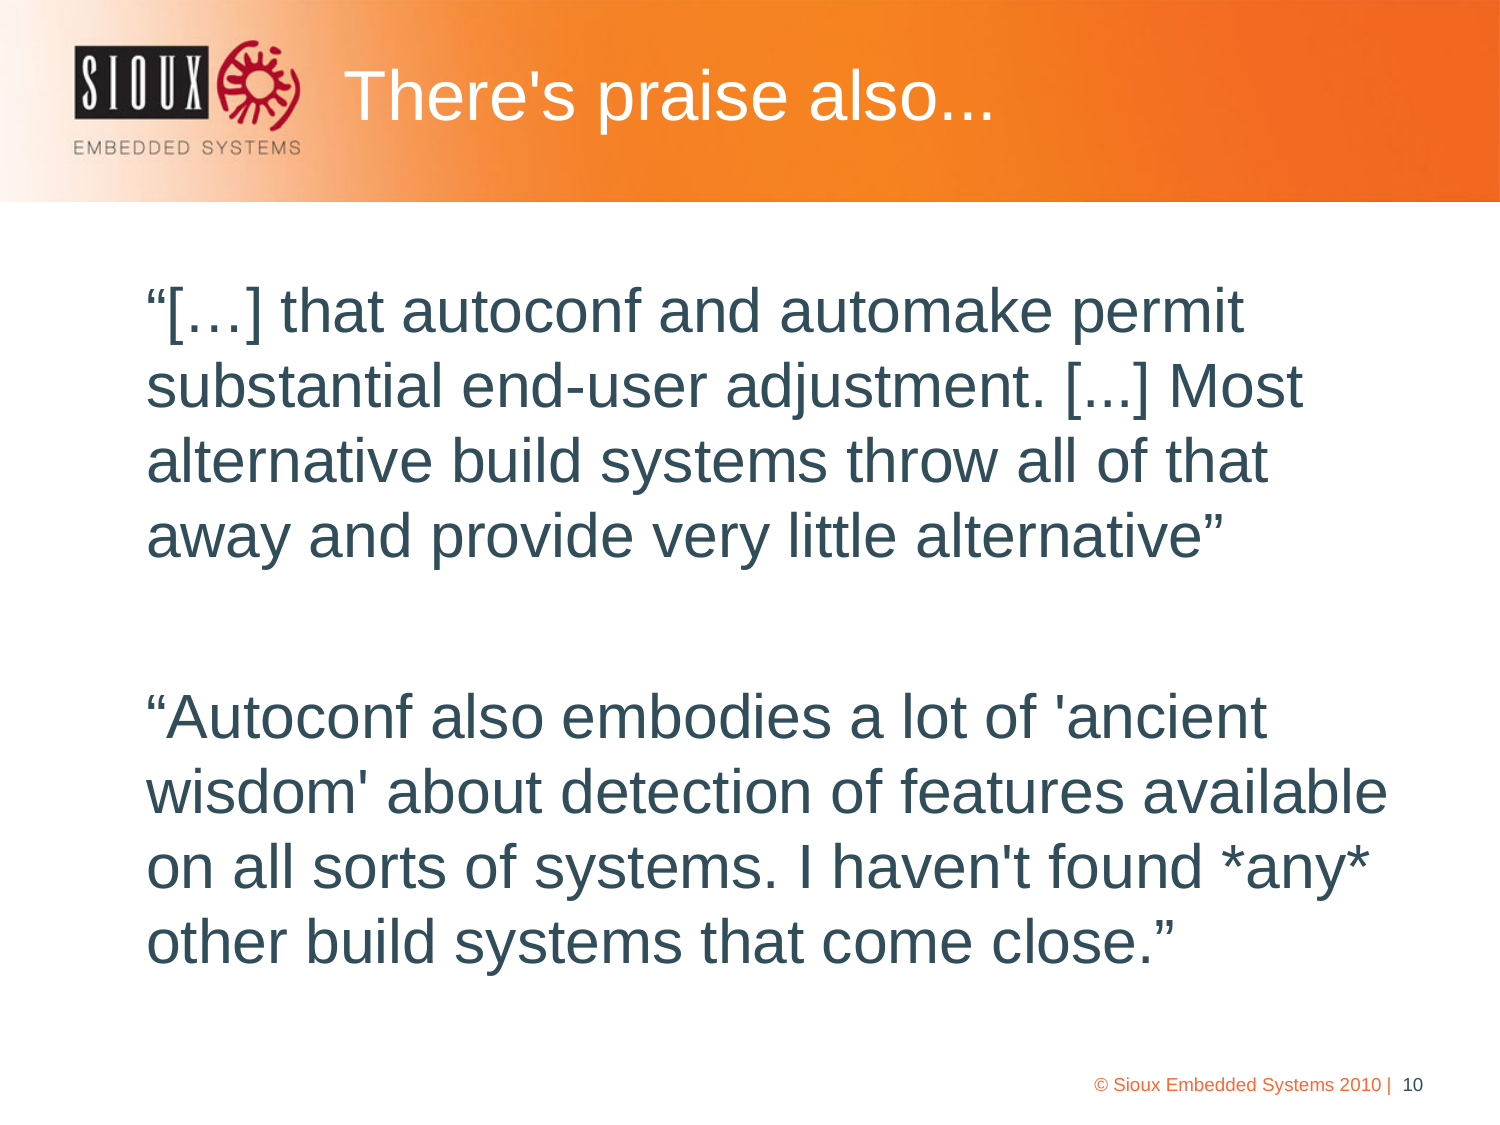

# There's praise also...
“[…] that autoconf and automake permit substantial end-user adjustment. [...] Most alternative build systems throw all of that away and provide very little alternative”
“Autoconf also embodies a lot of 'ancient wisdom' about detection of features available on all sorts of systems. I haven't found *any* other build systems that come close.”
10
© Sioux Embedded Systems 2010